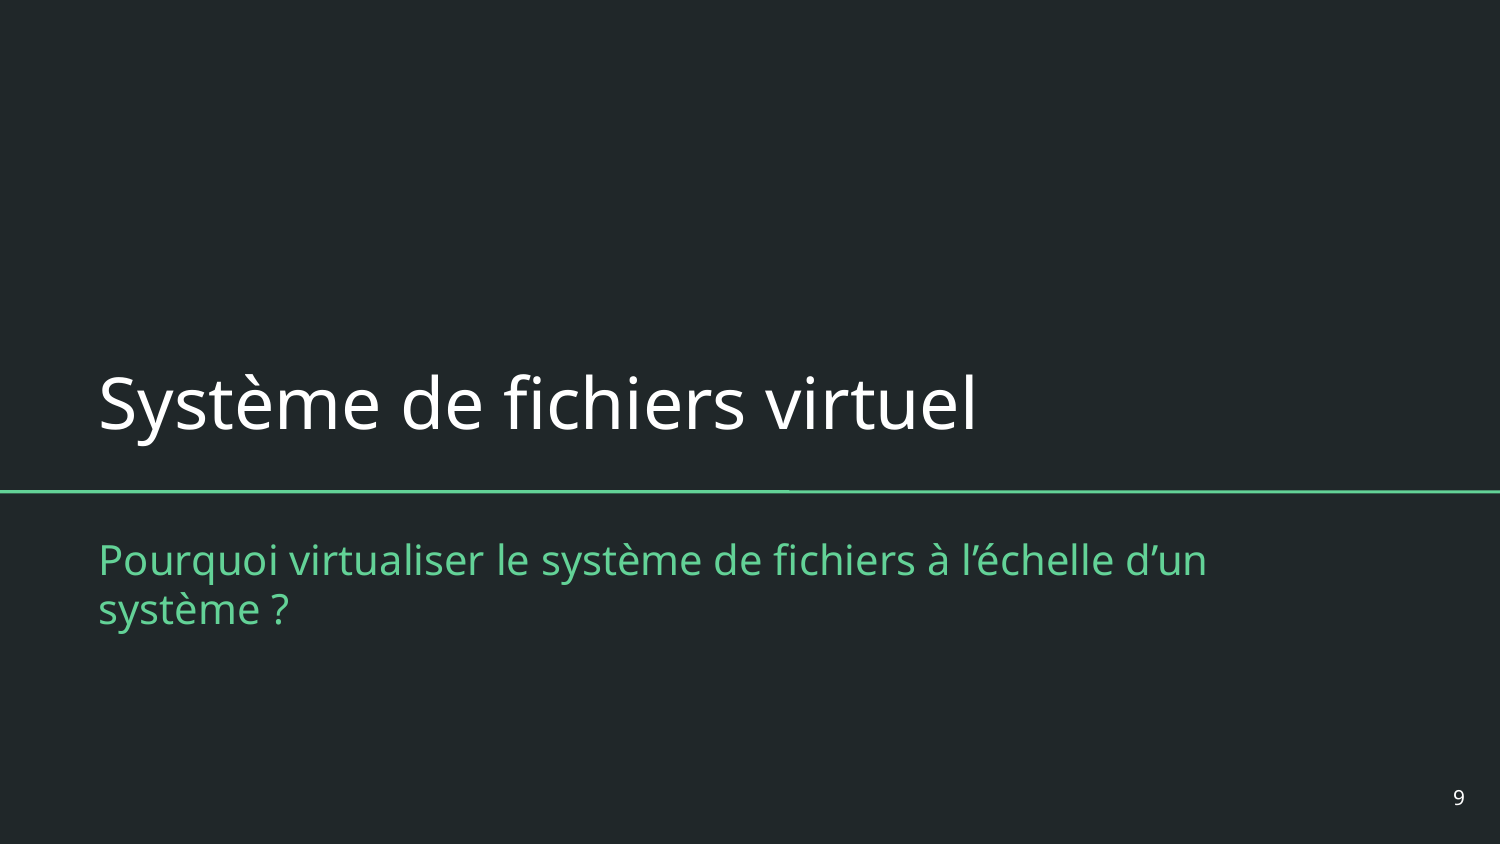

# Système de fichiers virtuel
Pourquoi virtualiser le système de fichiers à l’échelle d’un système ?